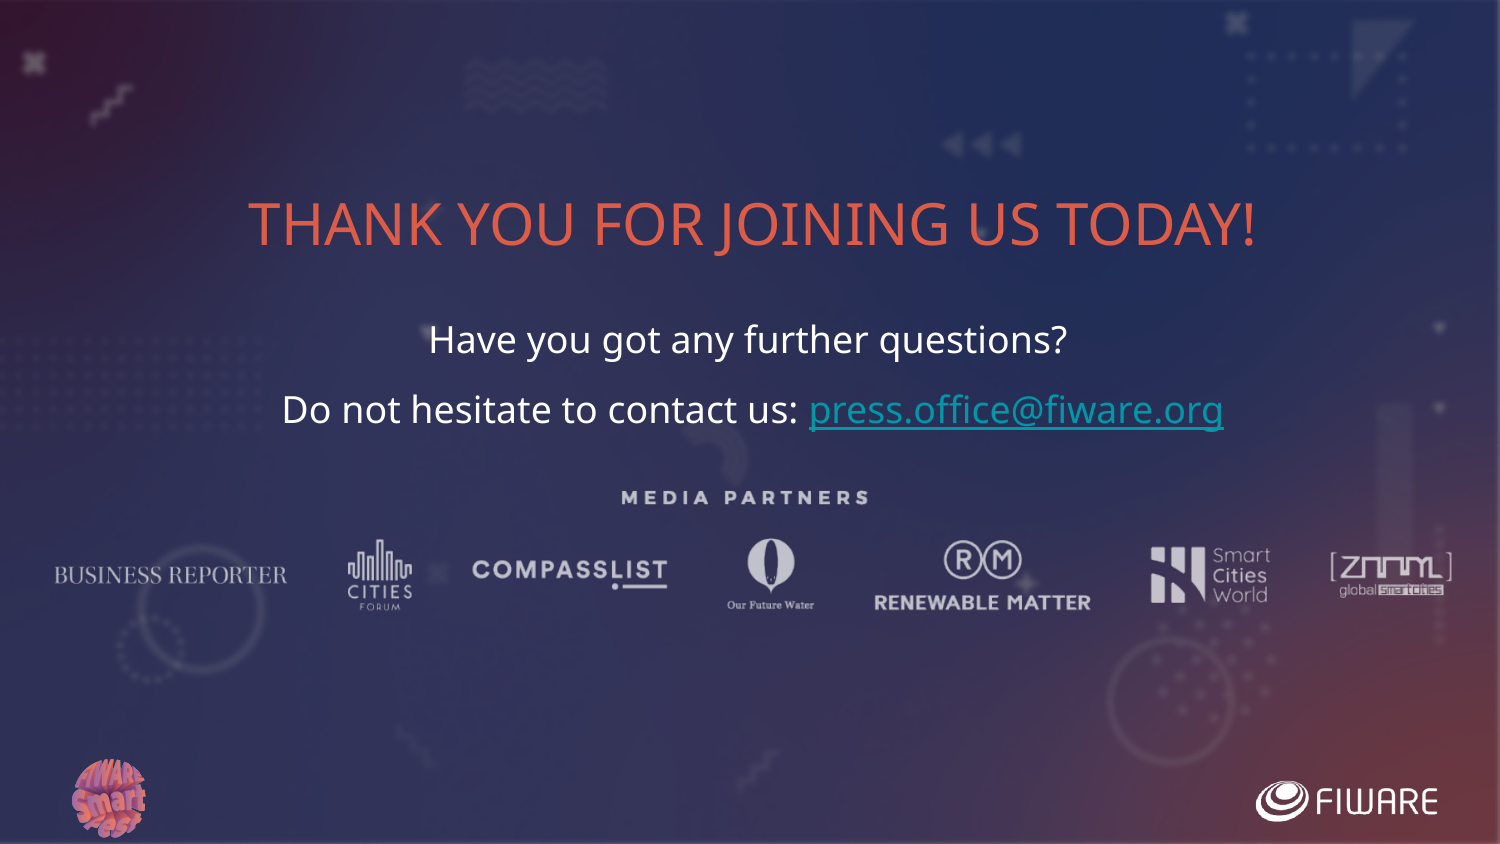

THANK YOU FOR JOINING US TODAY!
Have you got any further questions?
Do not hesitate to contact us: press.office@fiware.org